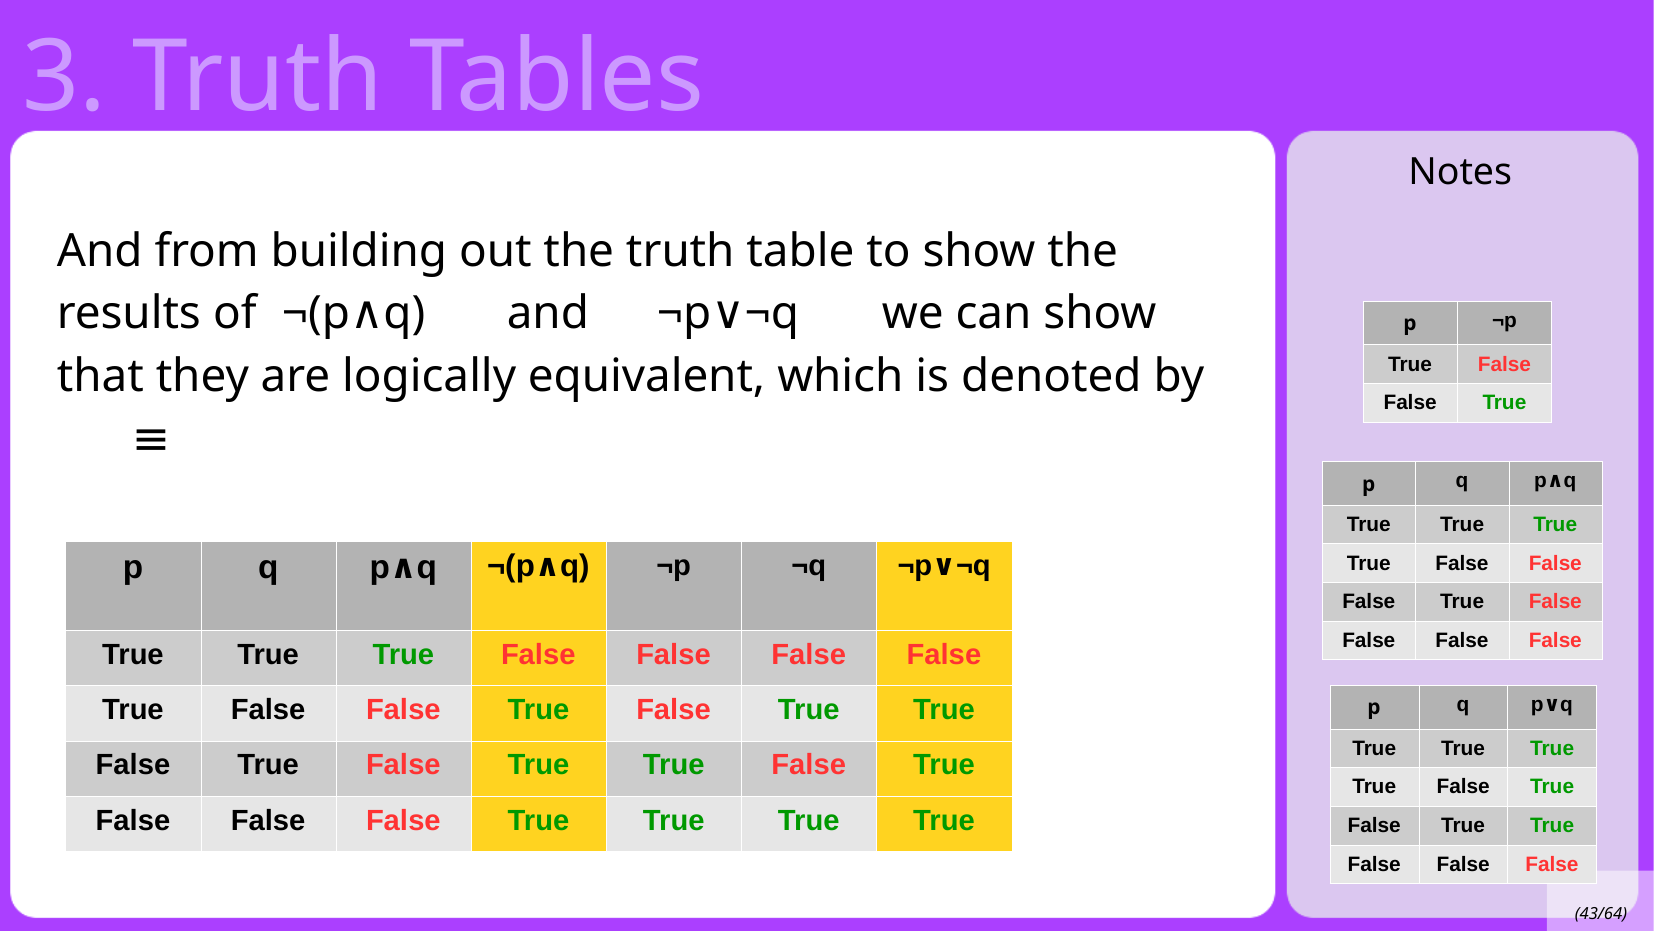

# 3. Truth Tables
Notes
And from building out the truth table to show the results of 	¬(p∧q) 	and 	¬p∨¬q		we can show that they are logically equivalent, which is denoted by 	≡
| p | ¬p |
| --- | --- |
| True | False |
| False | True |
| p | q | p∧q |
| --- | --- | --- |
| True | True | True |
| True | False | False |
| False | True | False |
| False | False | False |
| p | q | p∧q | ¬(p∧q) | ¬p | ¬q | ¬p∨¬q |
| --- | --- | --- | --- | --- | --- | --- |
| True | True | True | False | False | False | False |
| True | False | False | True | False | True | True |
| False | True | False | True | True | False | True |
| False | False | False | True | True | True | True |
| p | q | p∨q |
| --- | --- | --- |
| True | True | True |
| True | False | True |
| False | True | True |
| False | False | False |